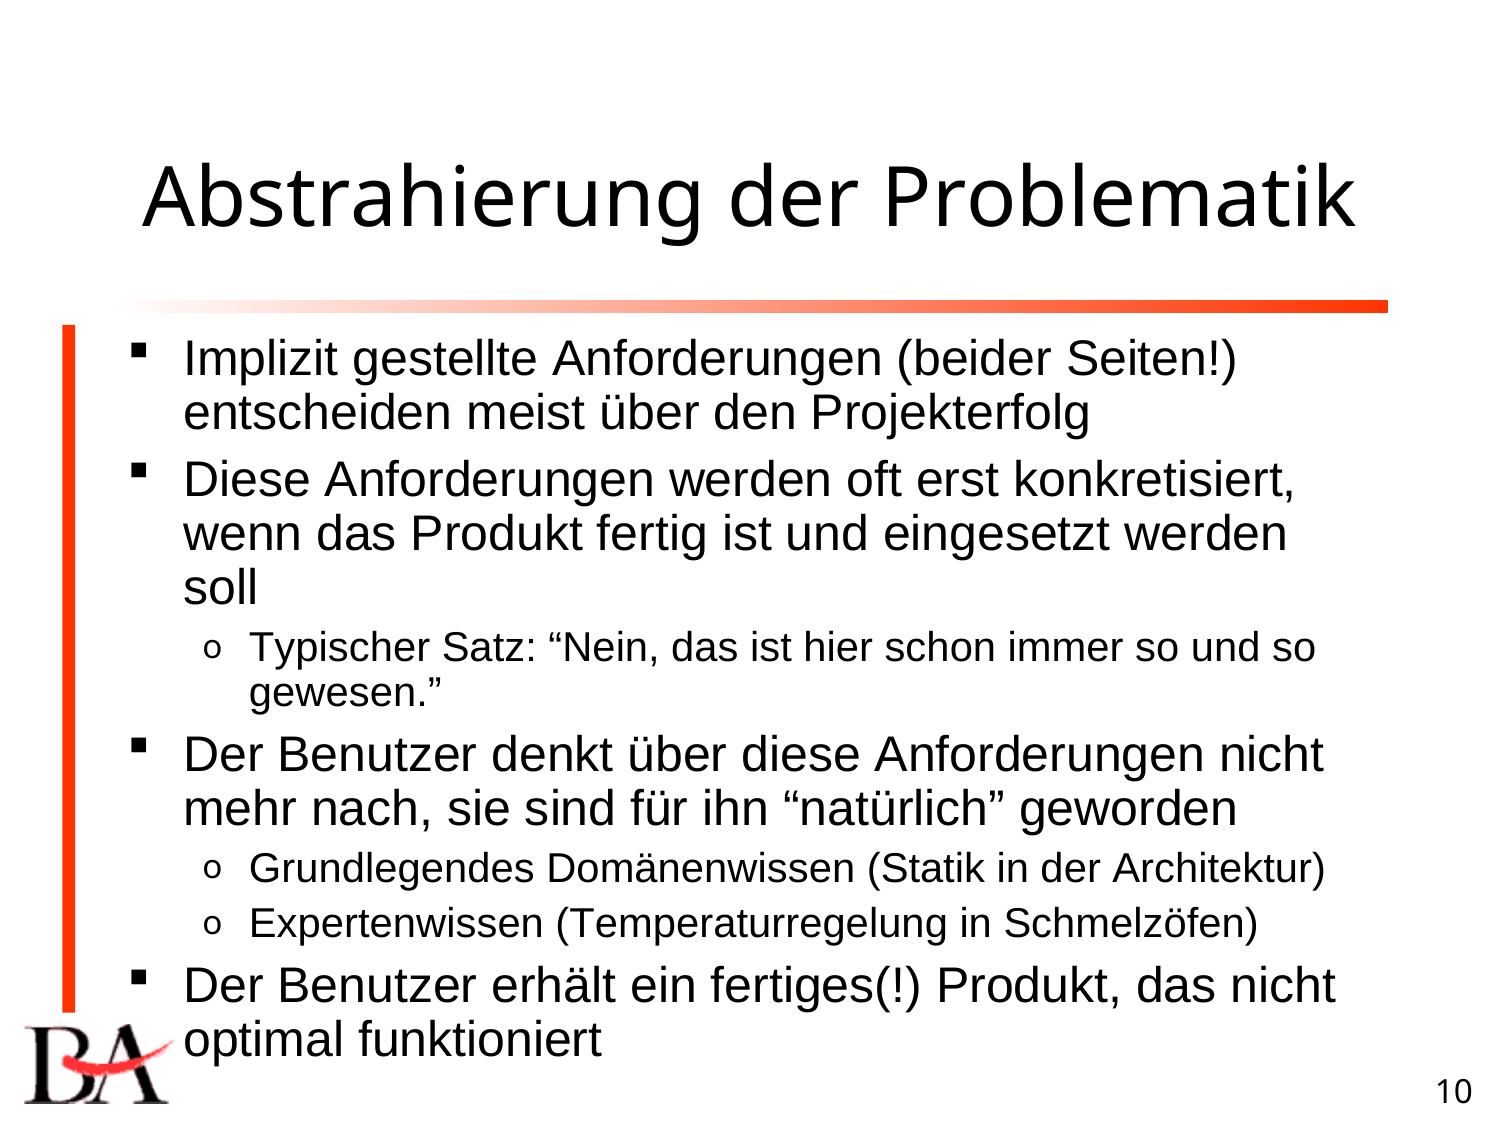

# Abstrahierung der Problematik
Implizit gestellte Anforderungen (beider Seiten!) entscheiden meist über den Projekterfolg
Diese Anforderungen werden oft erst konkretisiert, wenn das Produkt fertig ist und eingesetzt werden soll
Typischer Satz: “Nein, das ist hier schon immer so und so gewesen.”
Der Benutzer denkt über diese Anforderungen nicht mehr nach, sie sind für ihn “natürlich” geworden
Grundlegendes Domänenwissen (Statik in der Architektur)
Expertenwissen (Temperaturregelung in Schmelzöfen)
Der Benutzer erhält ein fertiges(!) Produkt, das nicht optimal funktioniert